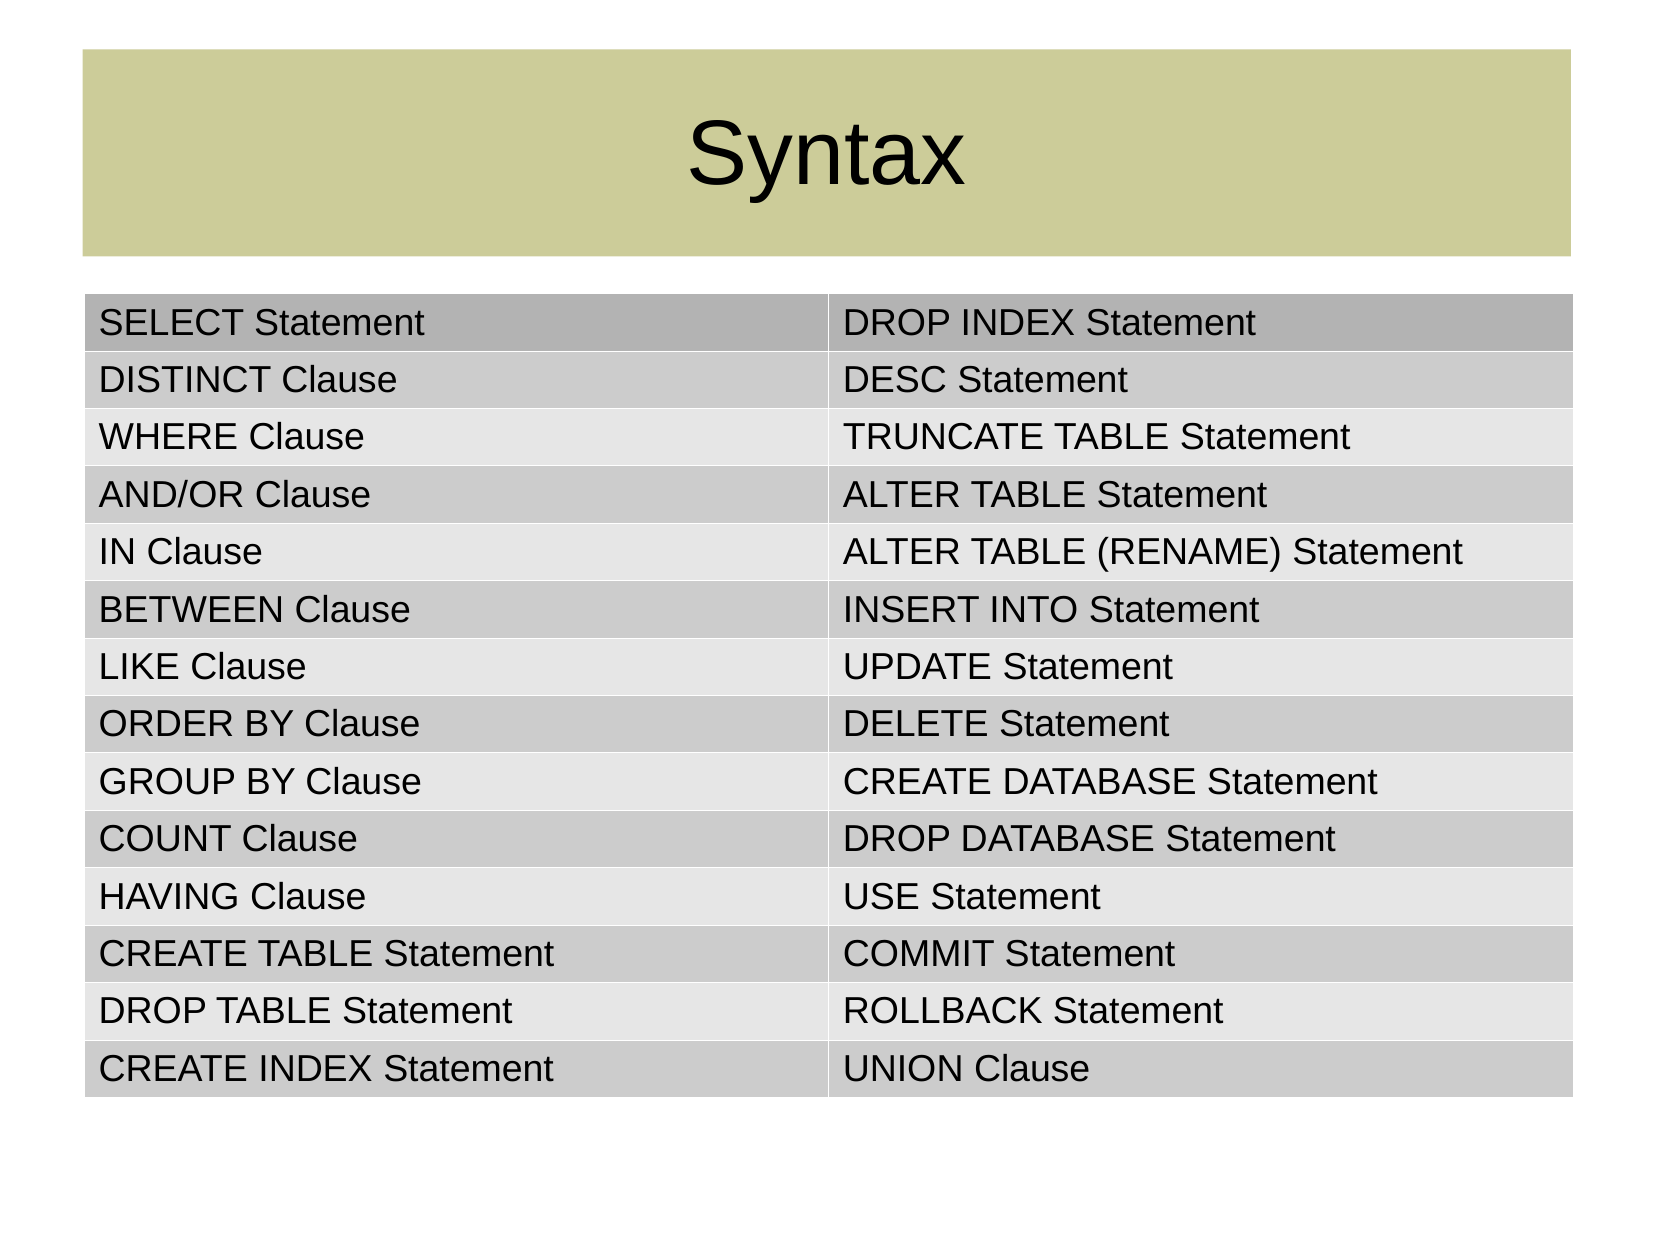

# Syntax
| SELECT Statement | DROP INDEX Statement |
| --- | --- |
| DISTINCT Clause | DESC Statement |
| WHERE Clause | TRUNCATE TABLE Statement |
| AND/OR Clause | ALTER TABLE Statement |
| IN Clause | ALTER TABLE (RENAME) Statement |
| BETWEEN Clause | INSERT INTO Statement |
| LIKE Clause | UPDATE Statement |
| ORDER BY Clause | DELETE Statement |
| GROUP BY Clause | CREATE DATABASE Statement |
| COUNT Clause | DROP DATABASE Statement |
| HAVING Clause | USE Statement |
| CREATE TABLE Statement | COMMIT Statement |
| DROP TABLE Statement | ROLLBACK Statement |
| CREATE INDEX Statement | UNION Clause |